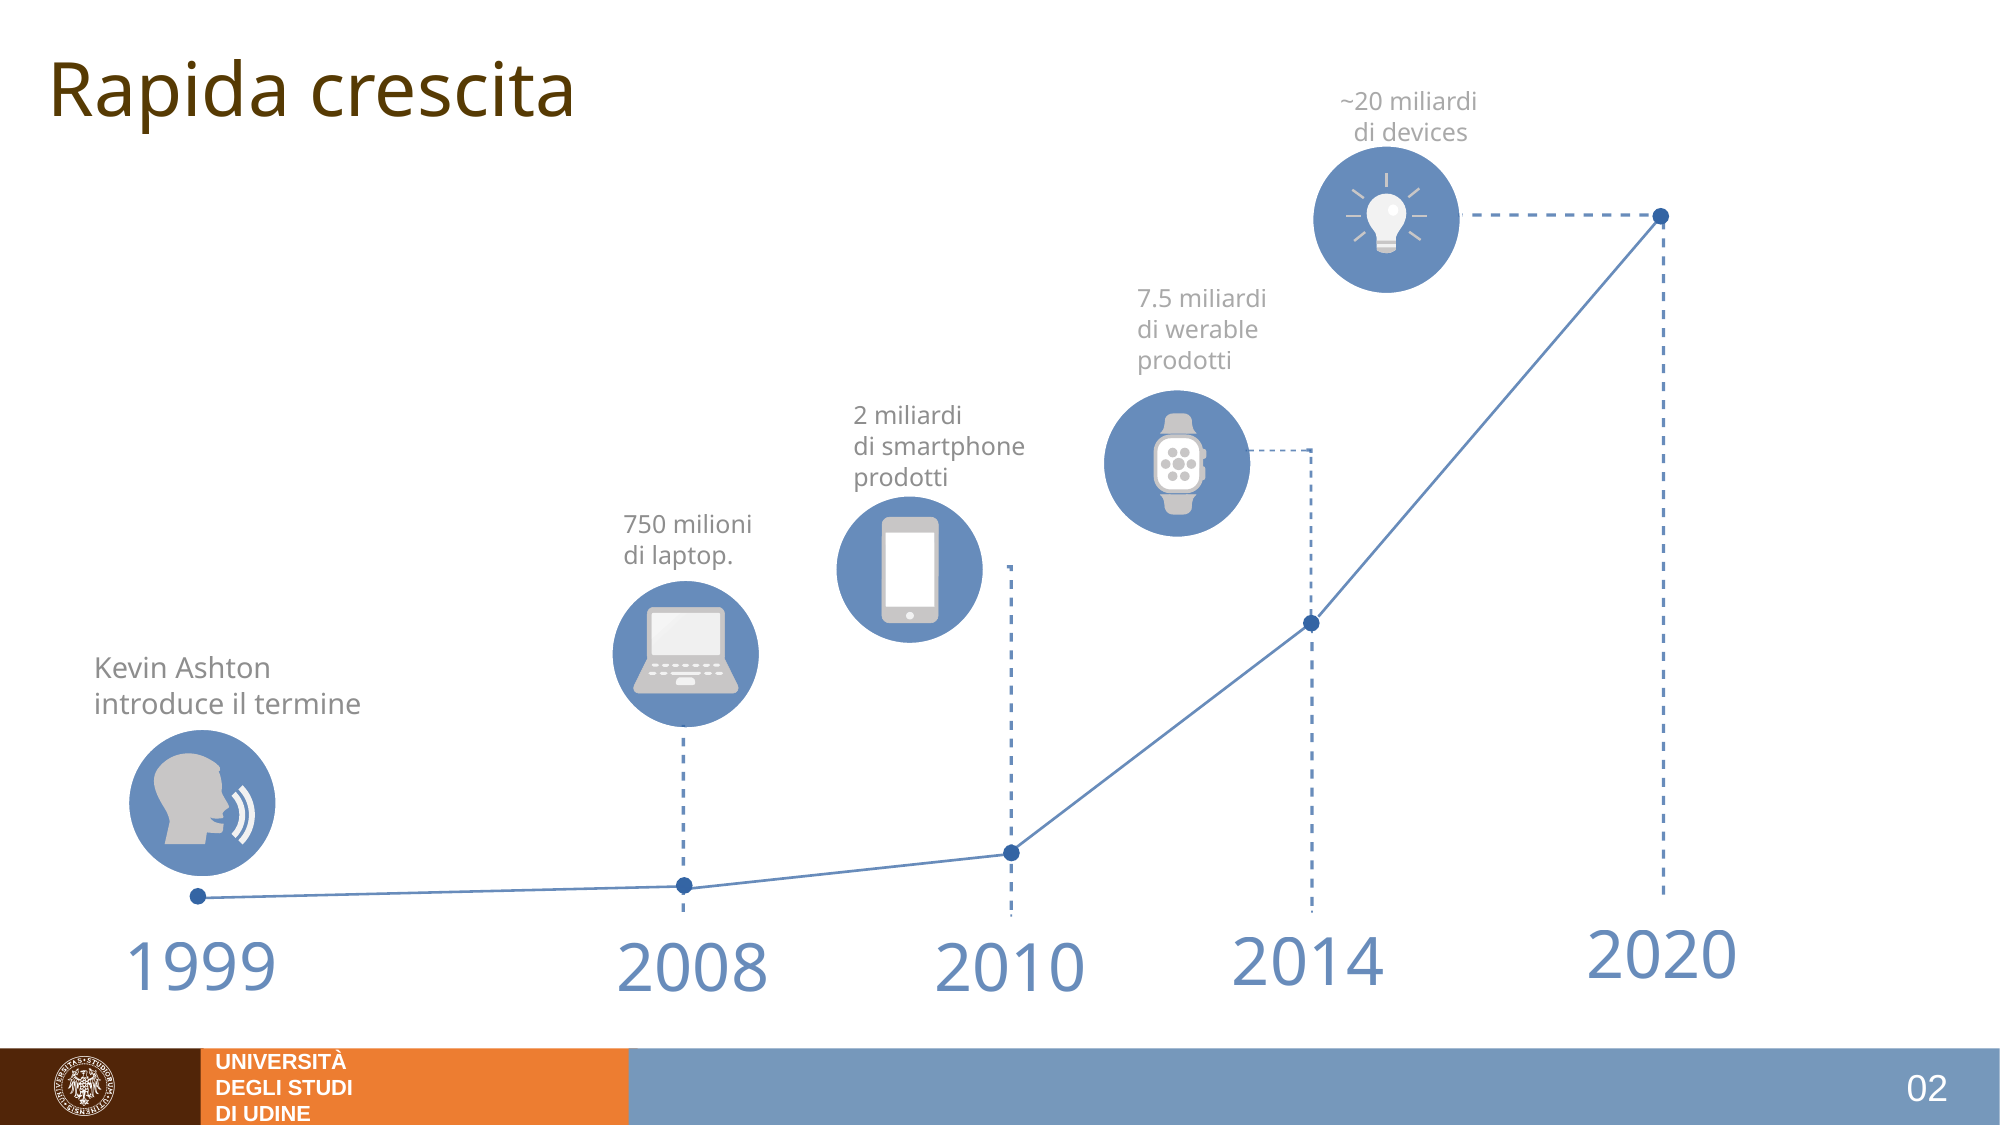

Rapida crescita
DI UDINE
UNIVERSITÀ
DEGLI STUDI
DI UDINE
02